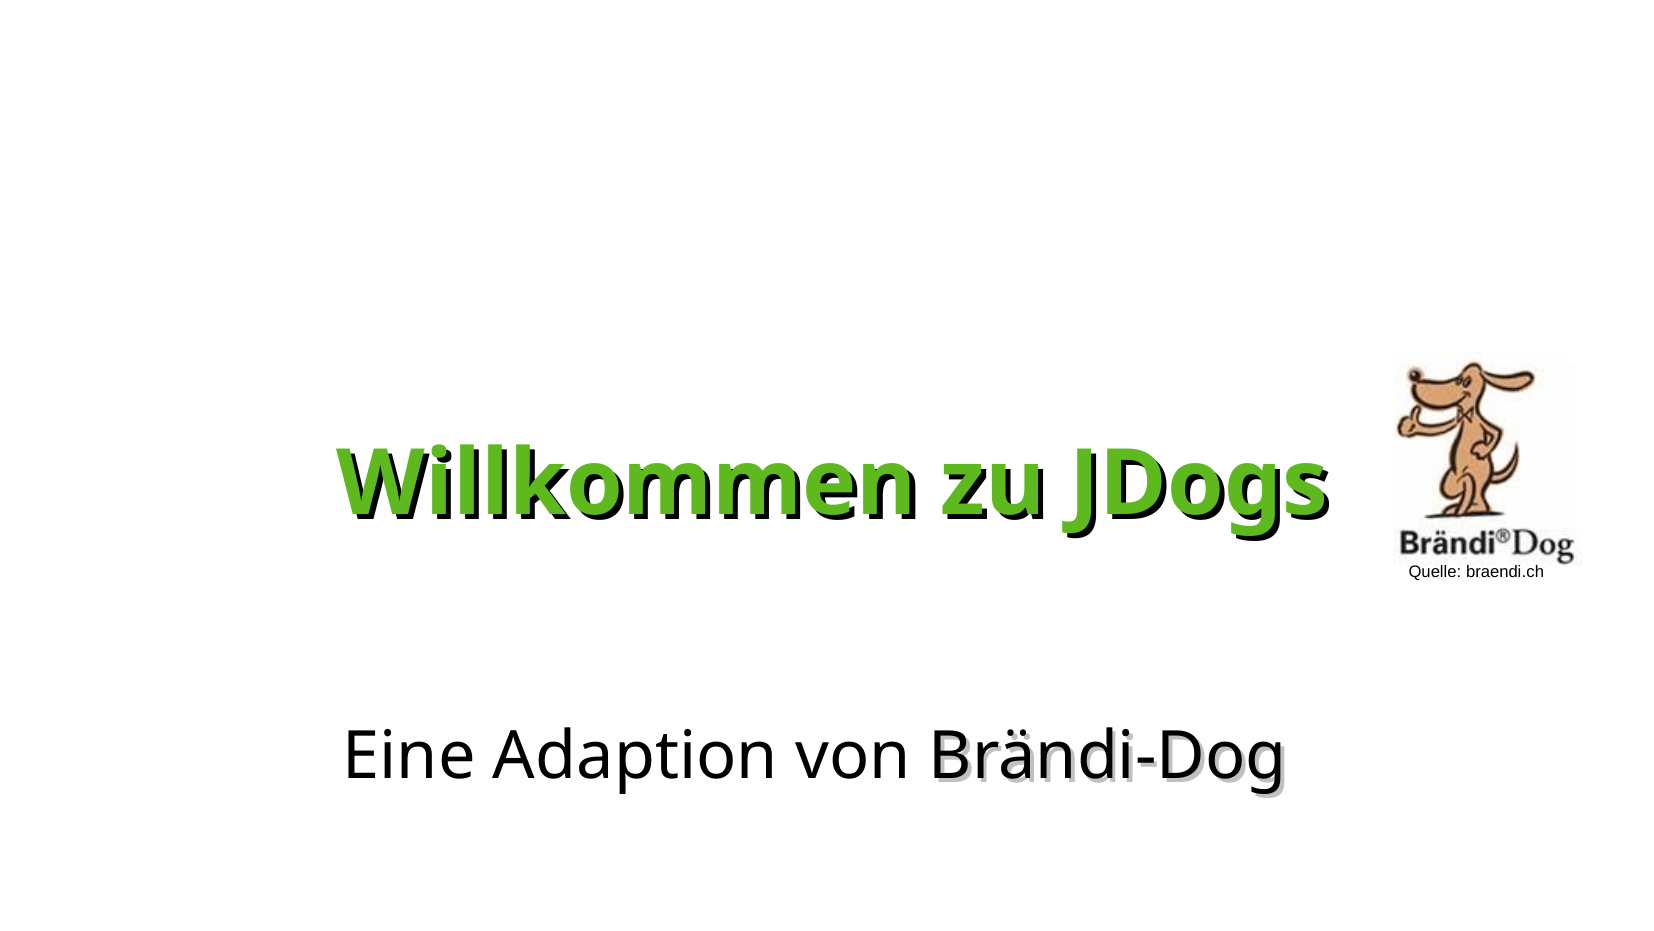

# Willkommen zu JDogs
Quelle: braendi.ch
Eine Adaption von Brändi-Dog